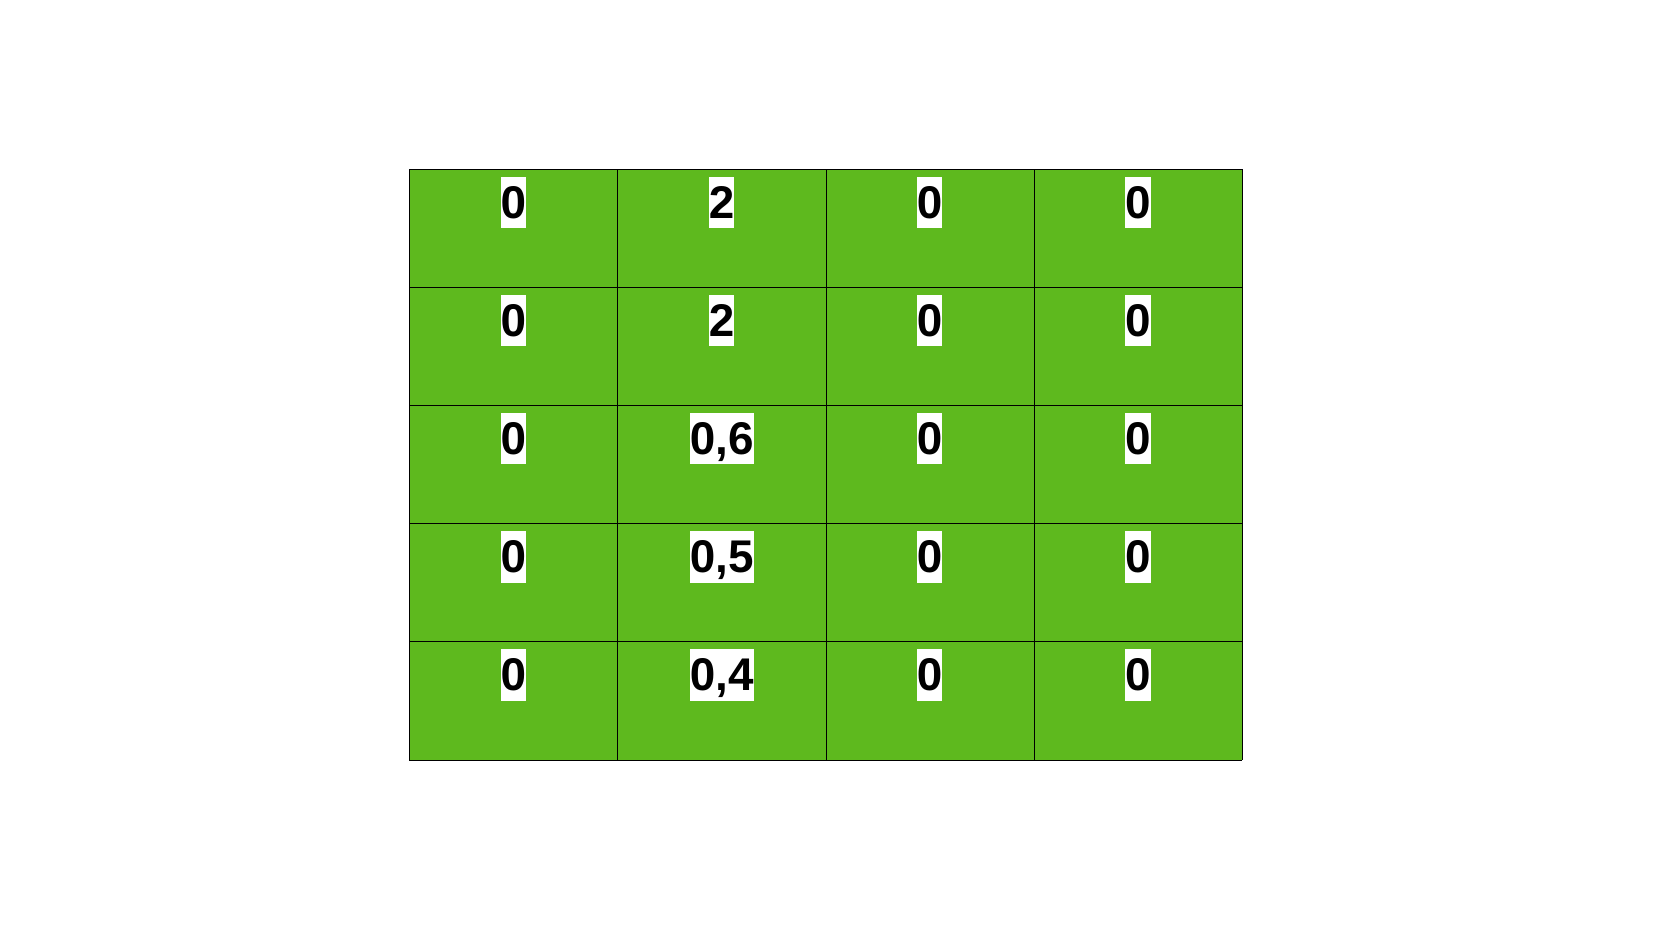

| 0 | 2 | 0 | 0 |
| --- | --- | --- | --- |
| 0 | 2 | 0 | 0 |
| 0 | 0,6 | 0 | 0 |
| 0 | 0,5 | 0 | 0 |
| 0 | 0,4 | 0 | 0 |